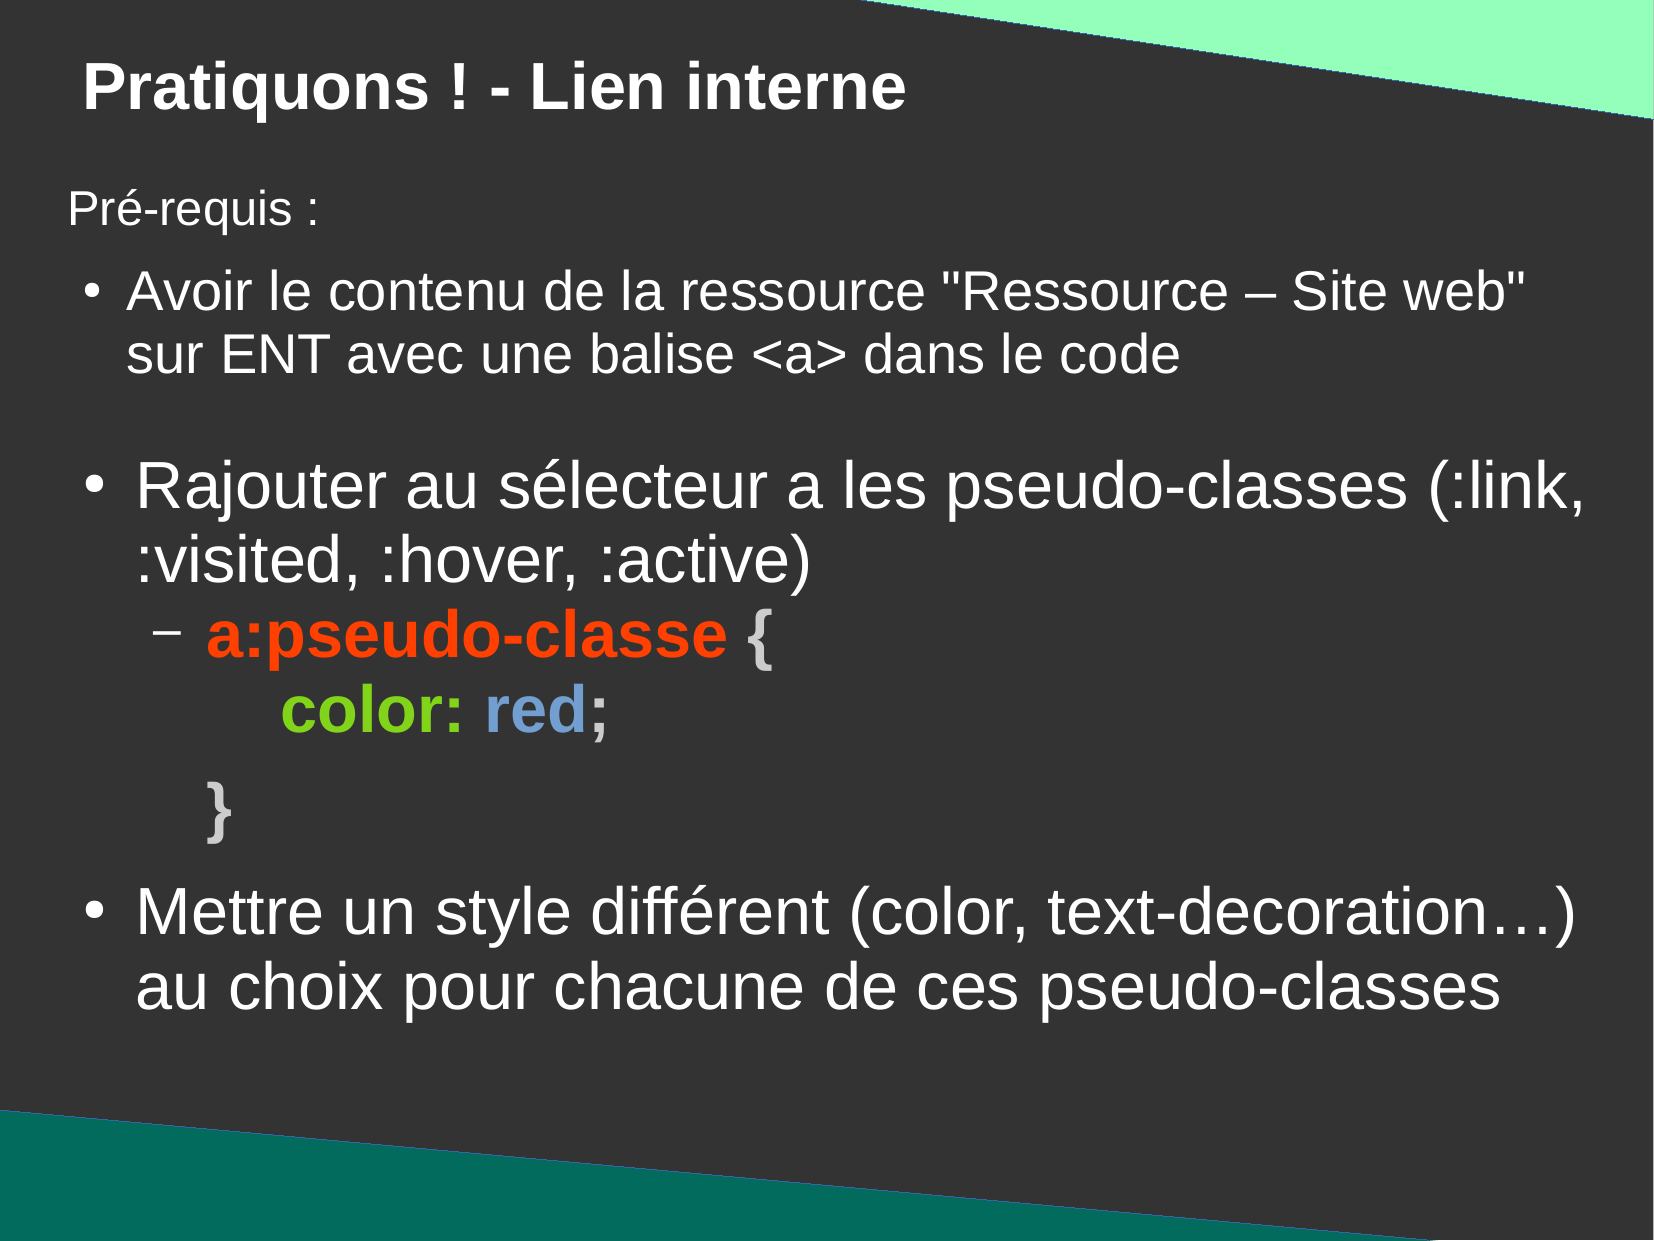

# Pratiquons ! - Lien interne
Pré-requis :
Avoir le contenu de la ressource "Ressource – Site web" sur ENT avec une balise <a> dans le code
Rajouter au sélecteur a les pseudo-classes (:link, :visited, :hover, :active)
a:pseudo-classe {
 color: red;
}
Mettre un style différent (color, text-decoration…) au choix pour chacune de ces pseudo-classes